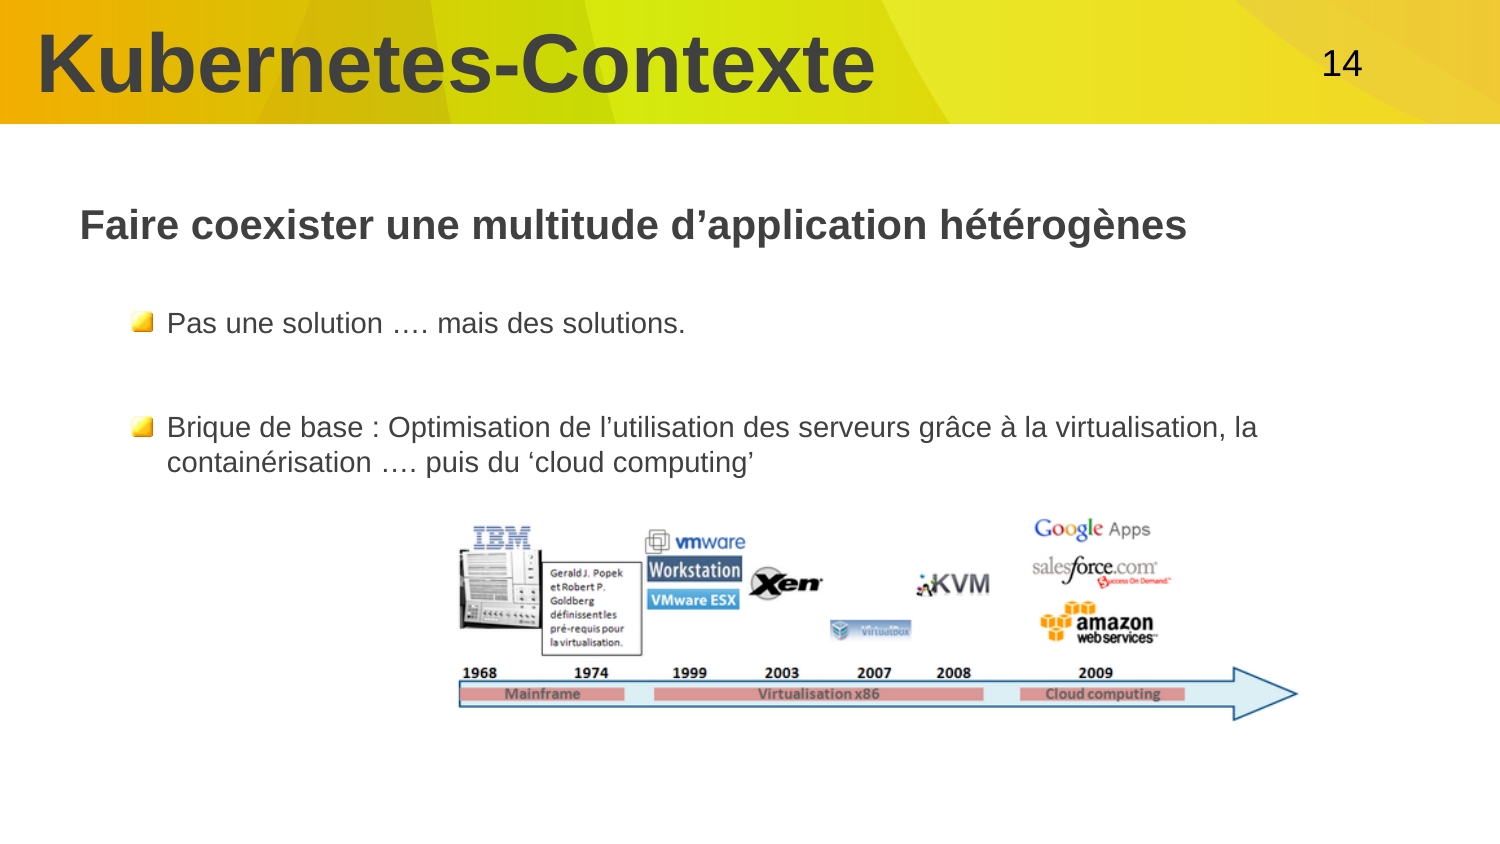

Kubernetes-Contexte
Faire coexister une multitude d’application hétérogènes
Pas une solution …. mais des solutions.
Brique de base : Optimisation de l’utilisation des serveurs grâce à la virtualisation, la containérisation …. puis du ‘cloud computing’